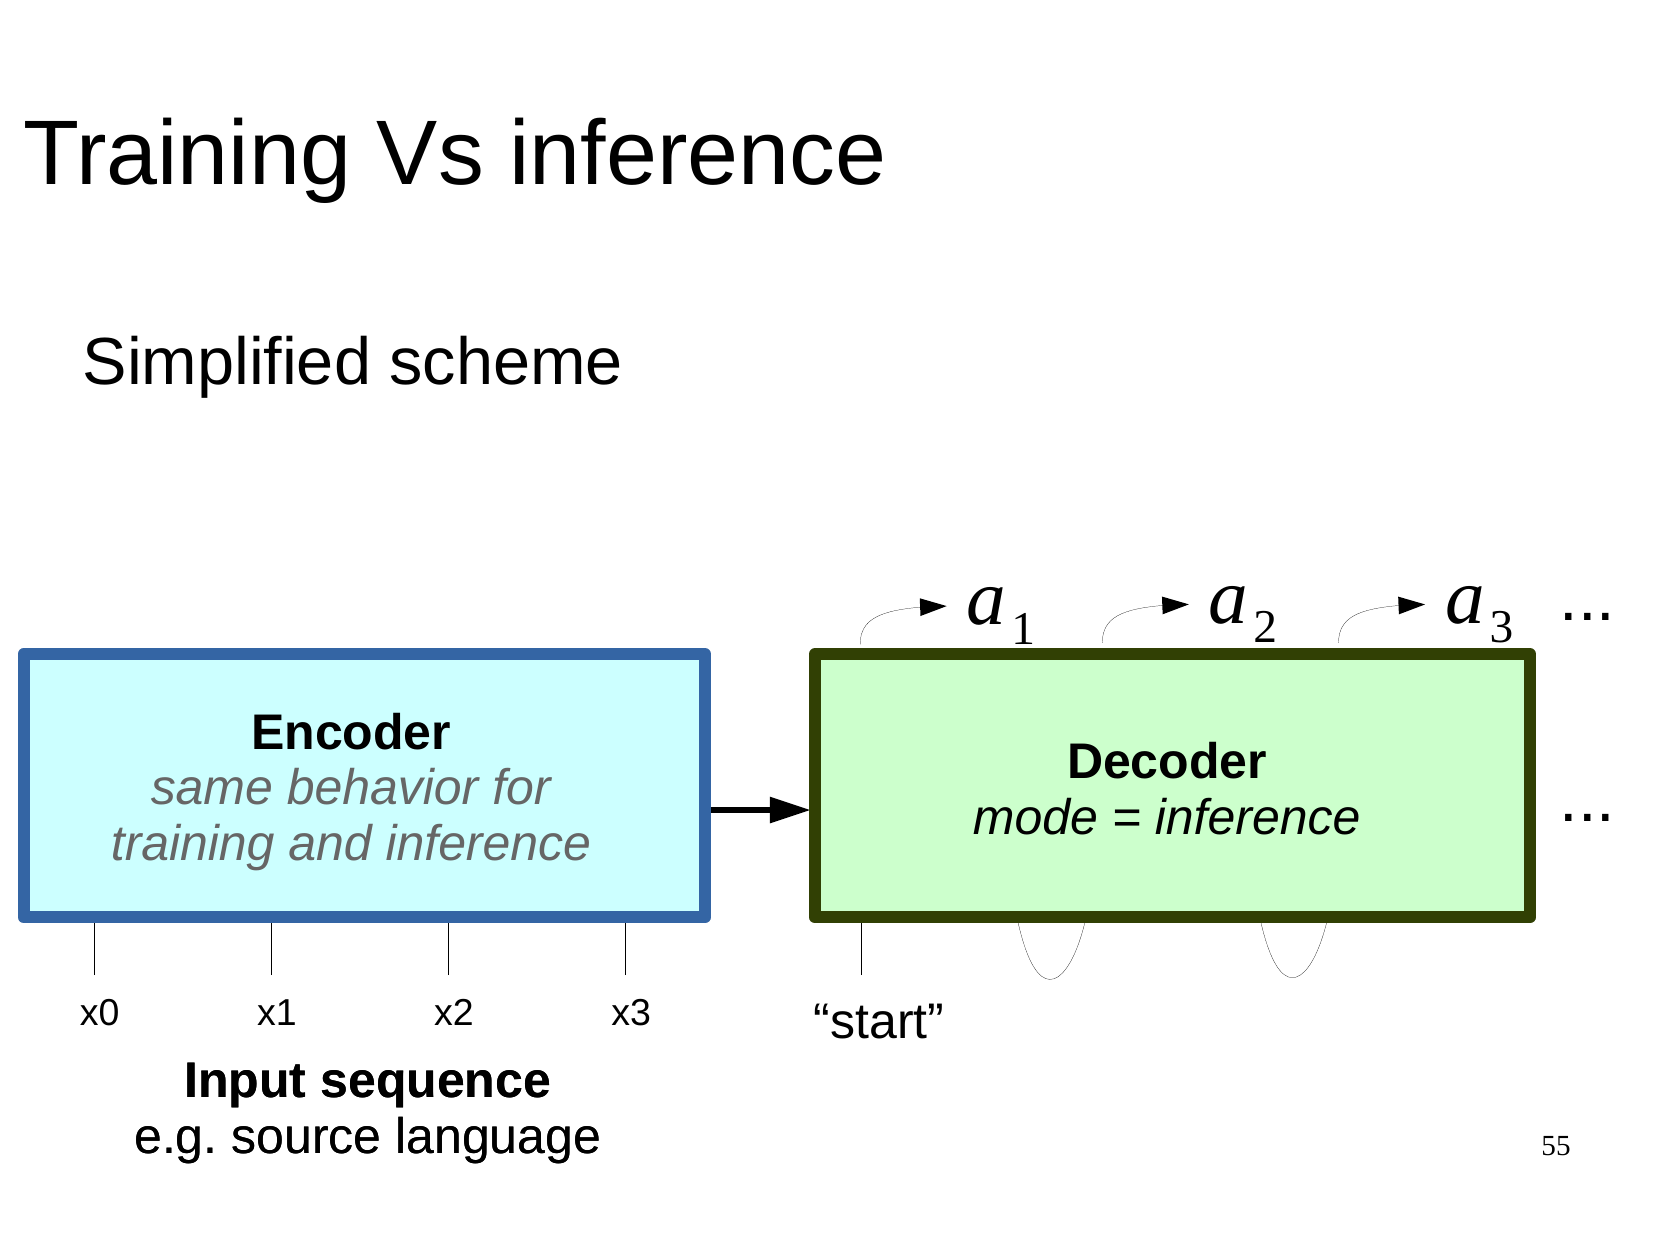

# Training Vs inference
Simplified scheme
...
Encoder
same behavior for
training and inference
Decoder
mode = inference
...
h
h
h
x0
x1
x2
x3
“start”
Input sequence
e.g. source language
Input sequence
e.g. source language
55